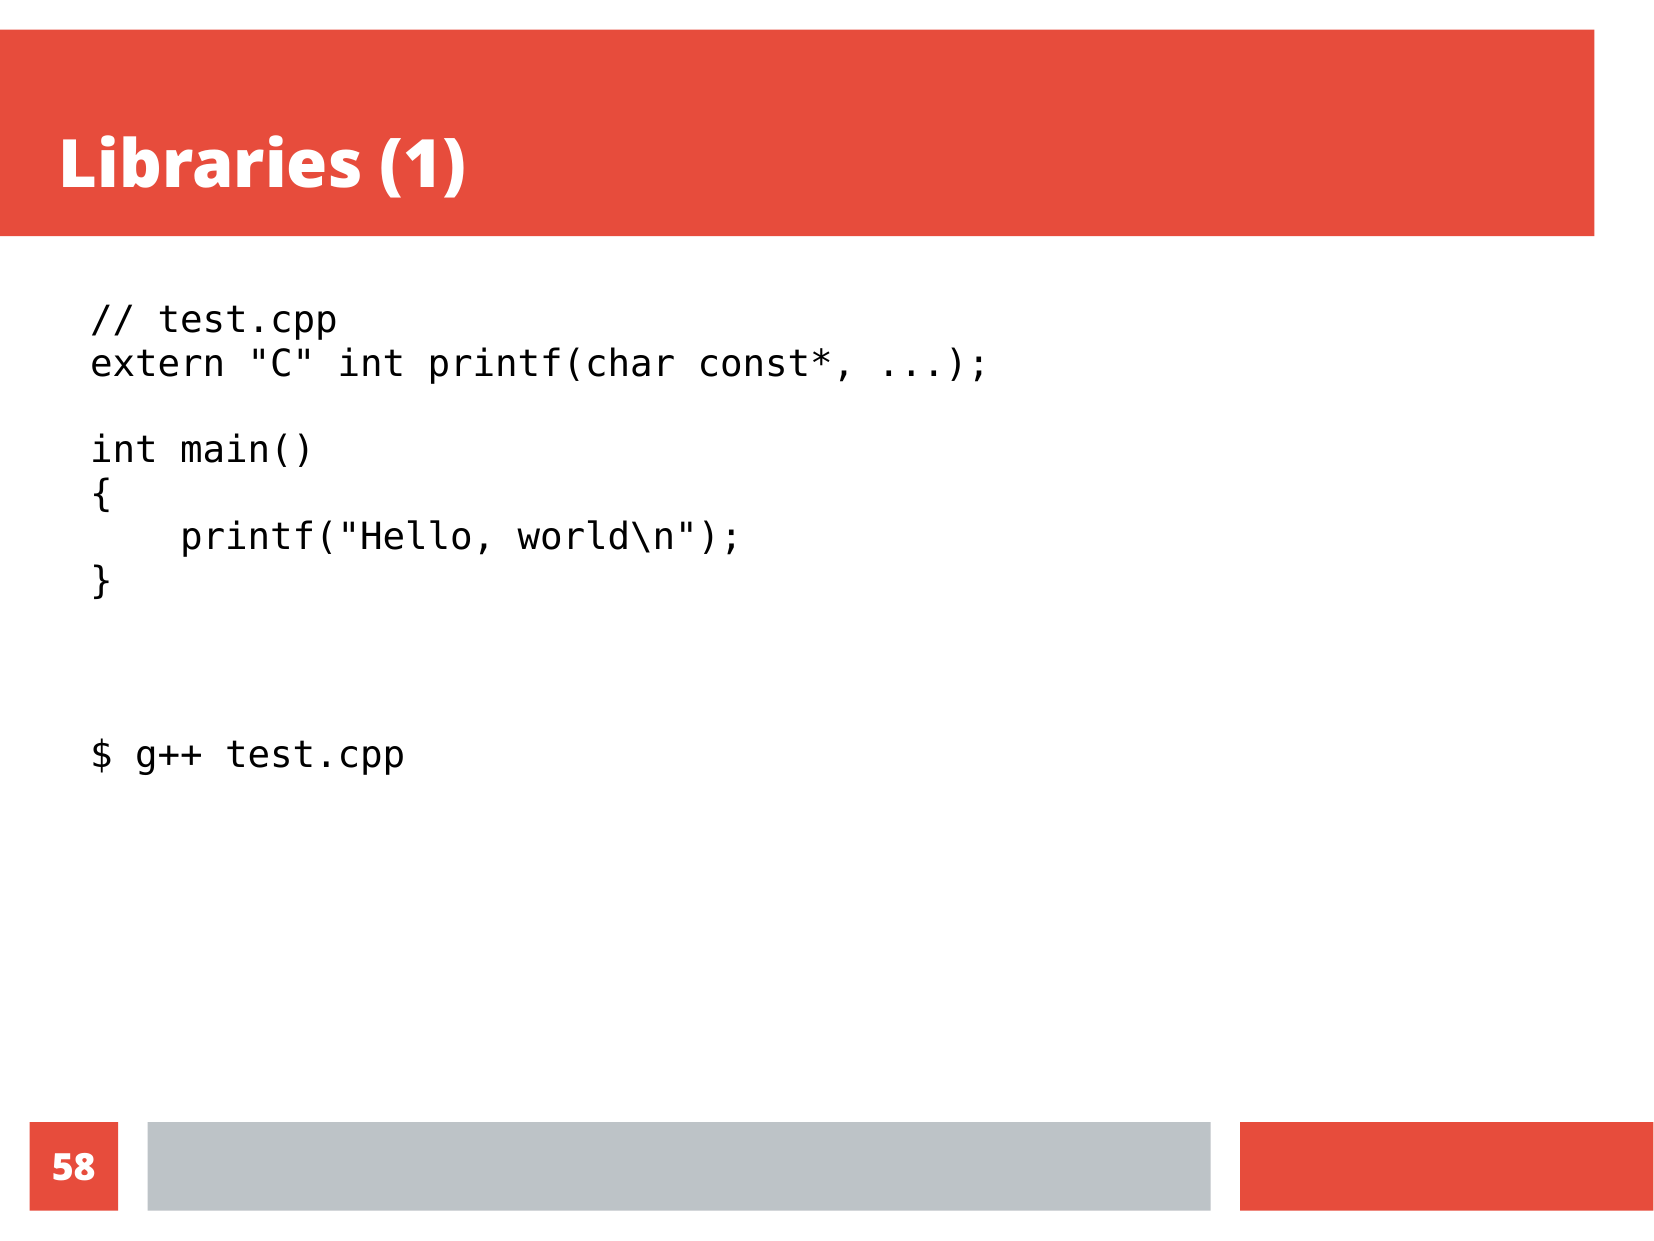

# Libraries (1)
// test.cpp
extern "C" int printf(char const*, ...);
int main()
{
 printf("Hello, world\n");
}
$ g++ test.cpp
58